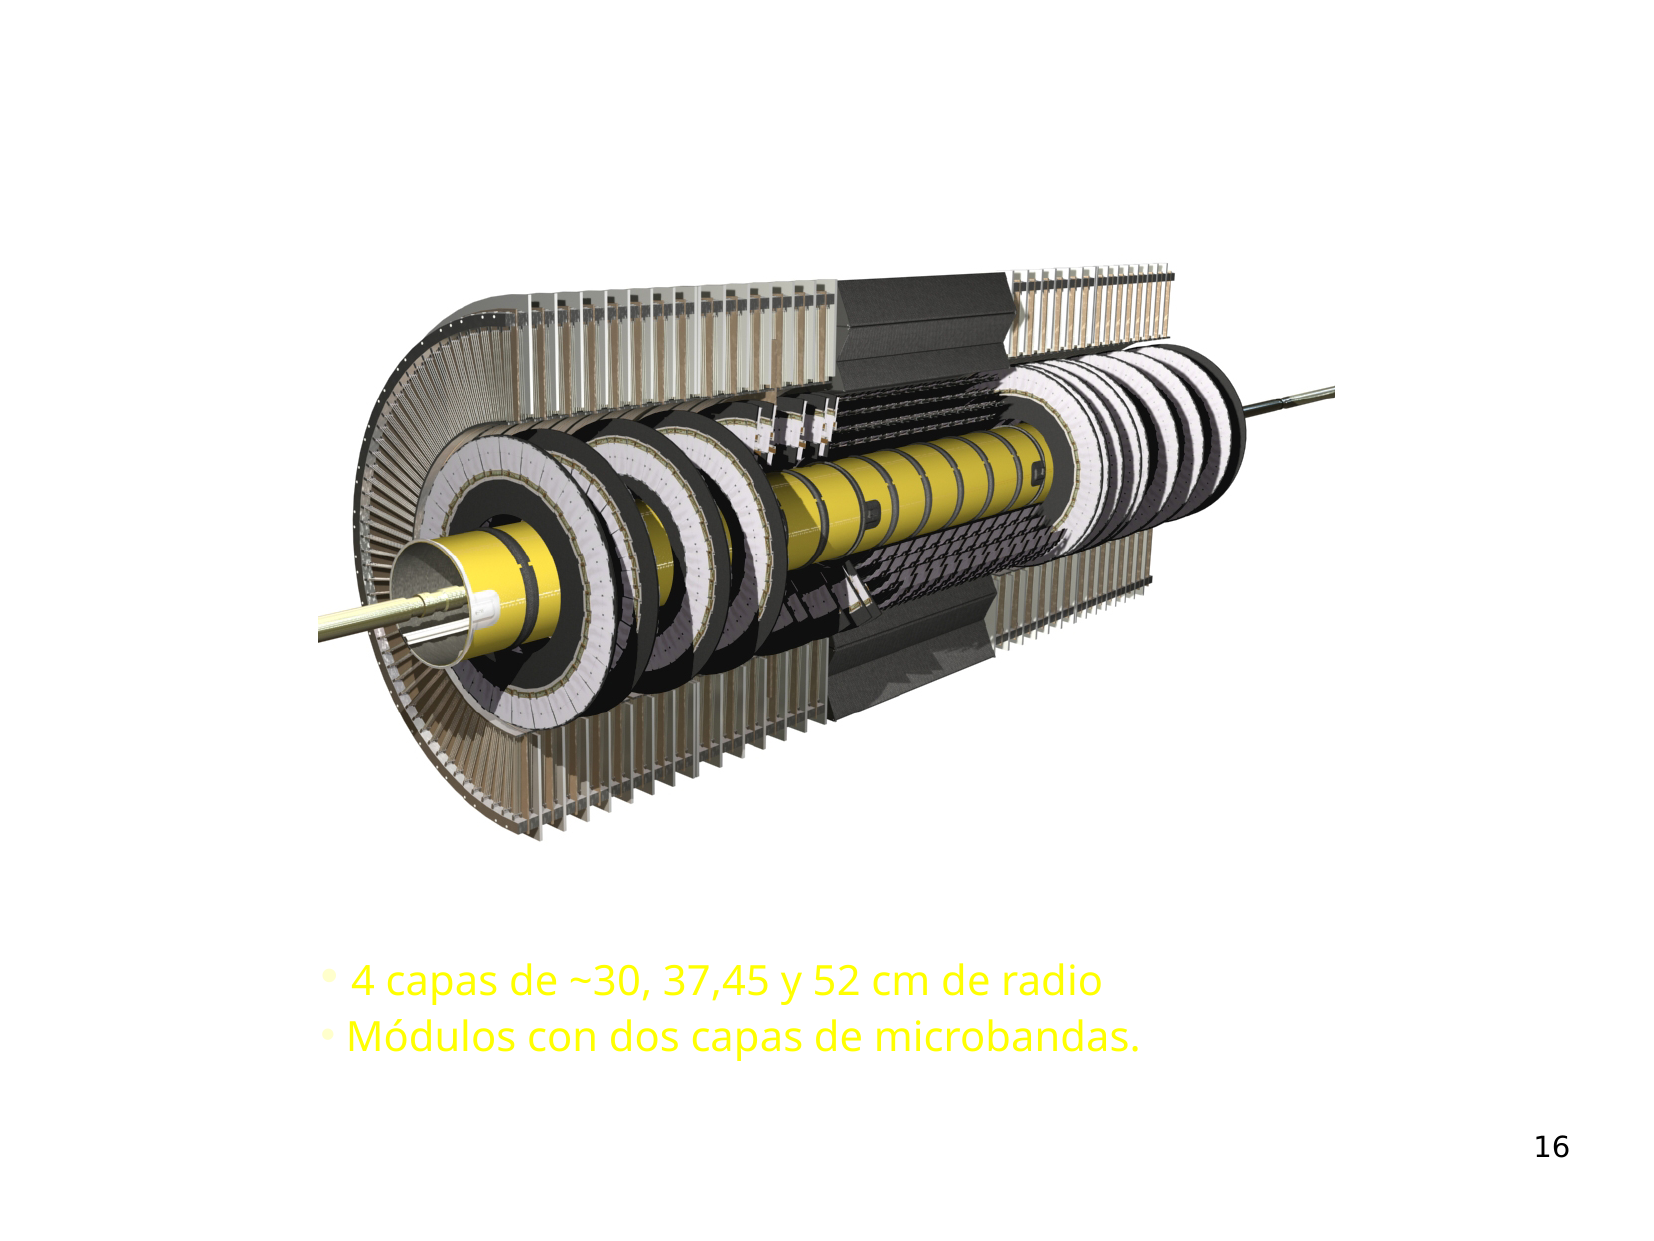

Detector interno
 4 capas de ~30, 37,45 y 52 cm de radio
 Módulos con dos capas de microbandas.
16